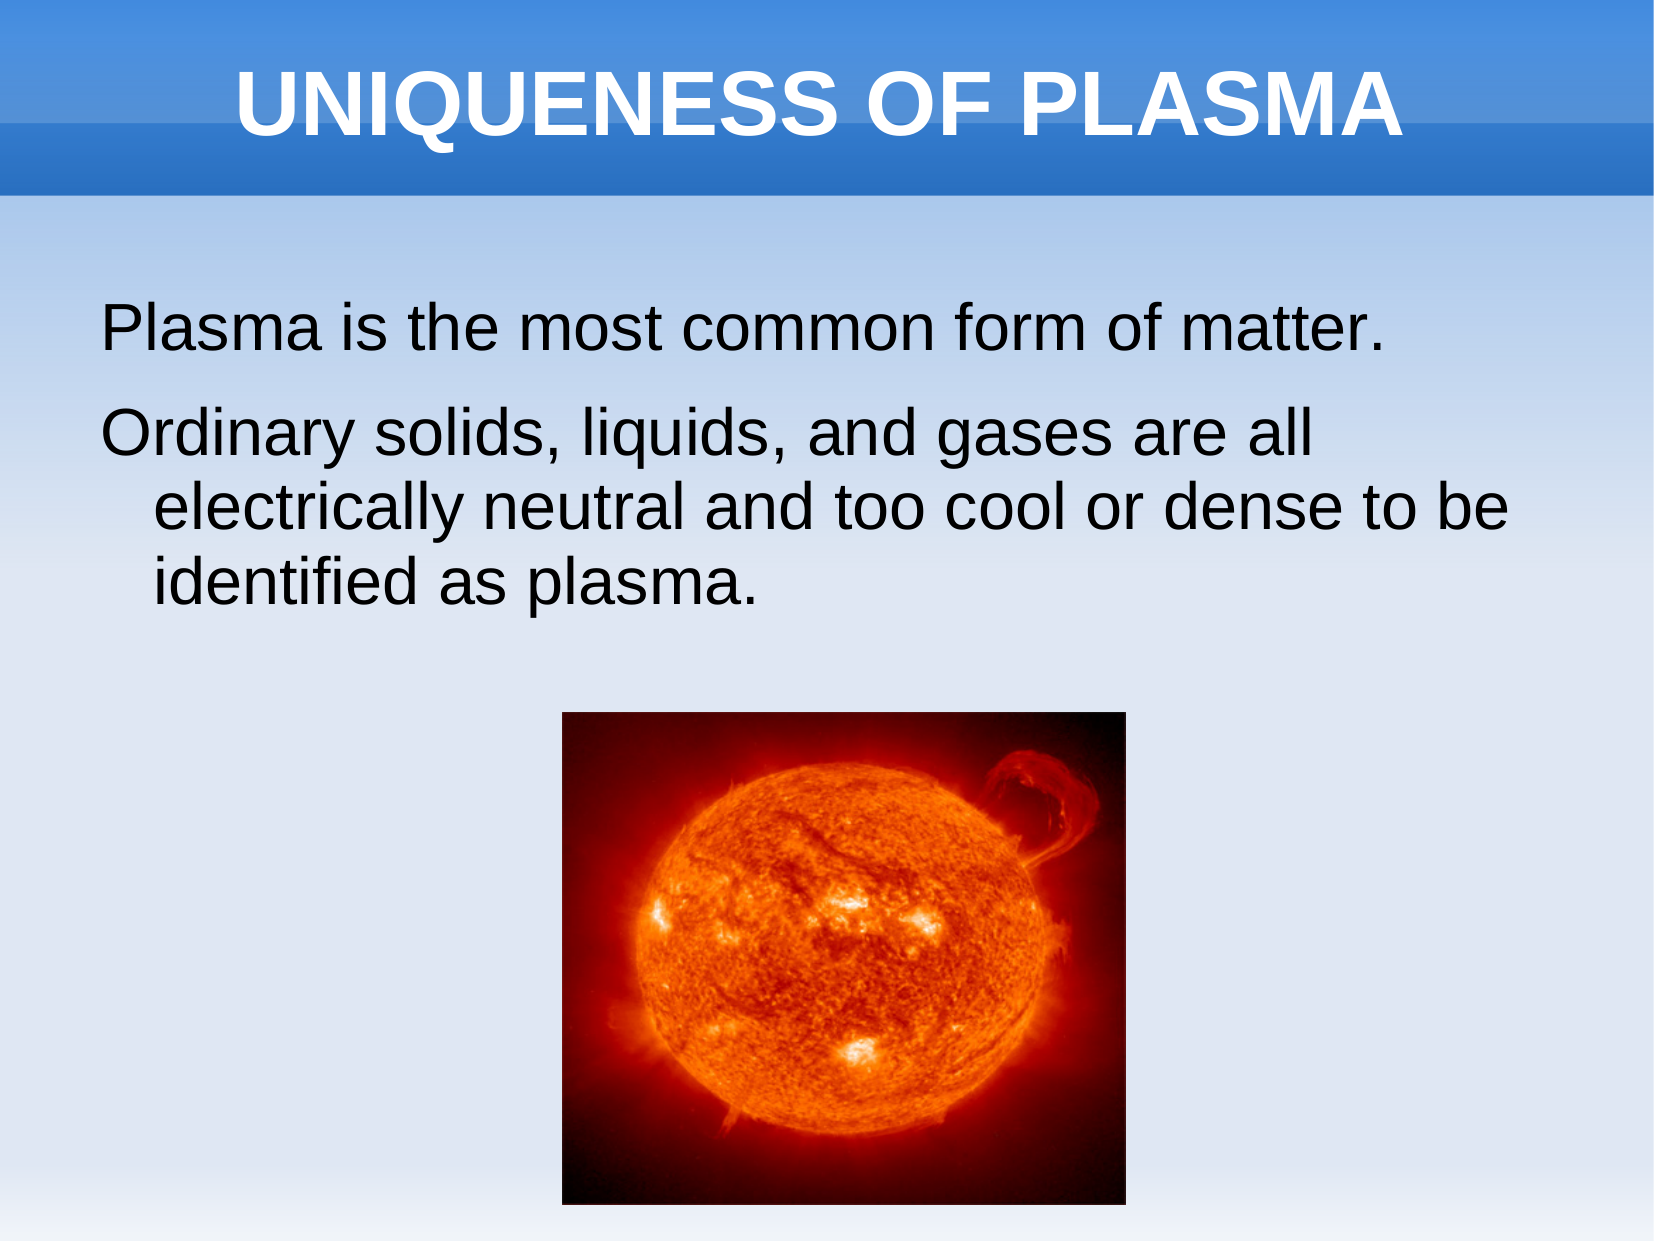

# UNIQUENESS OF PLASMA
Plasma is the most common form of matter.
Ordinary solids, liquids, and gases are all electrically neutral and too cool or dense to be identified as plasma.